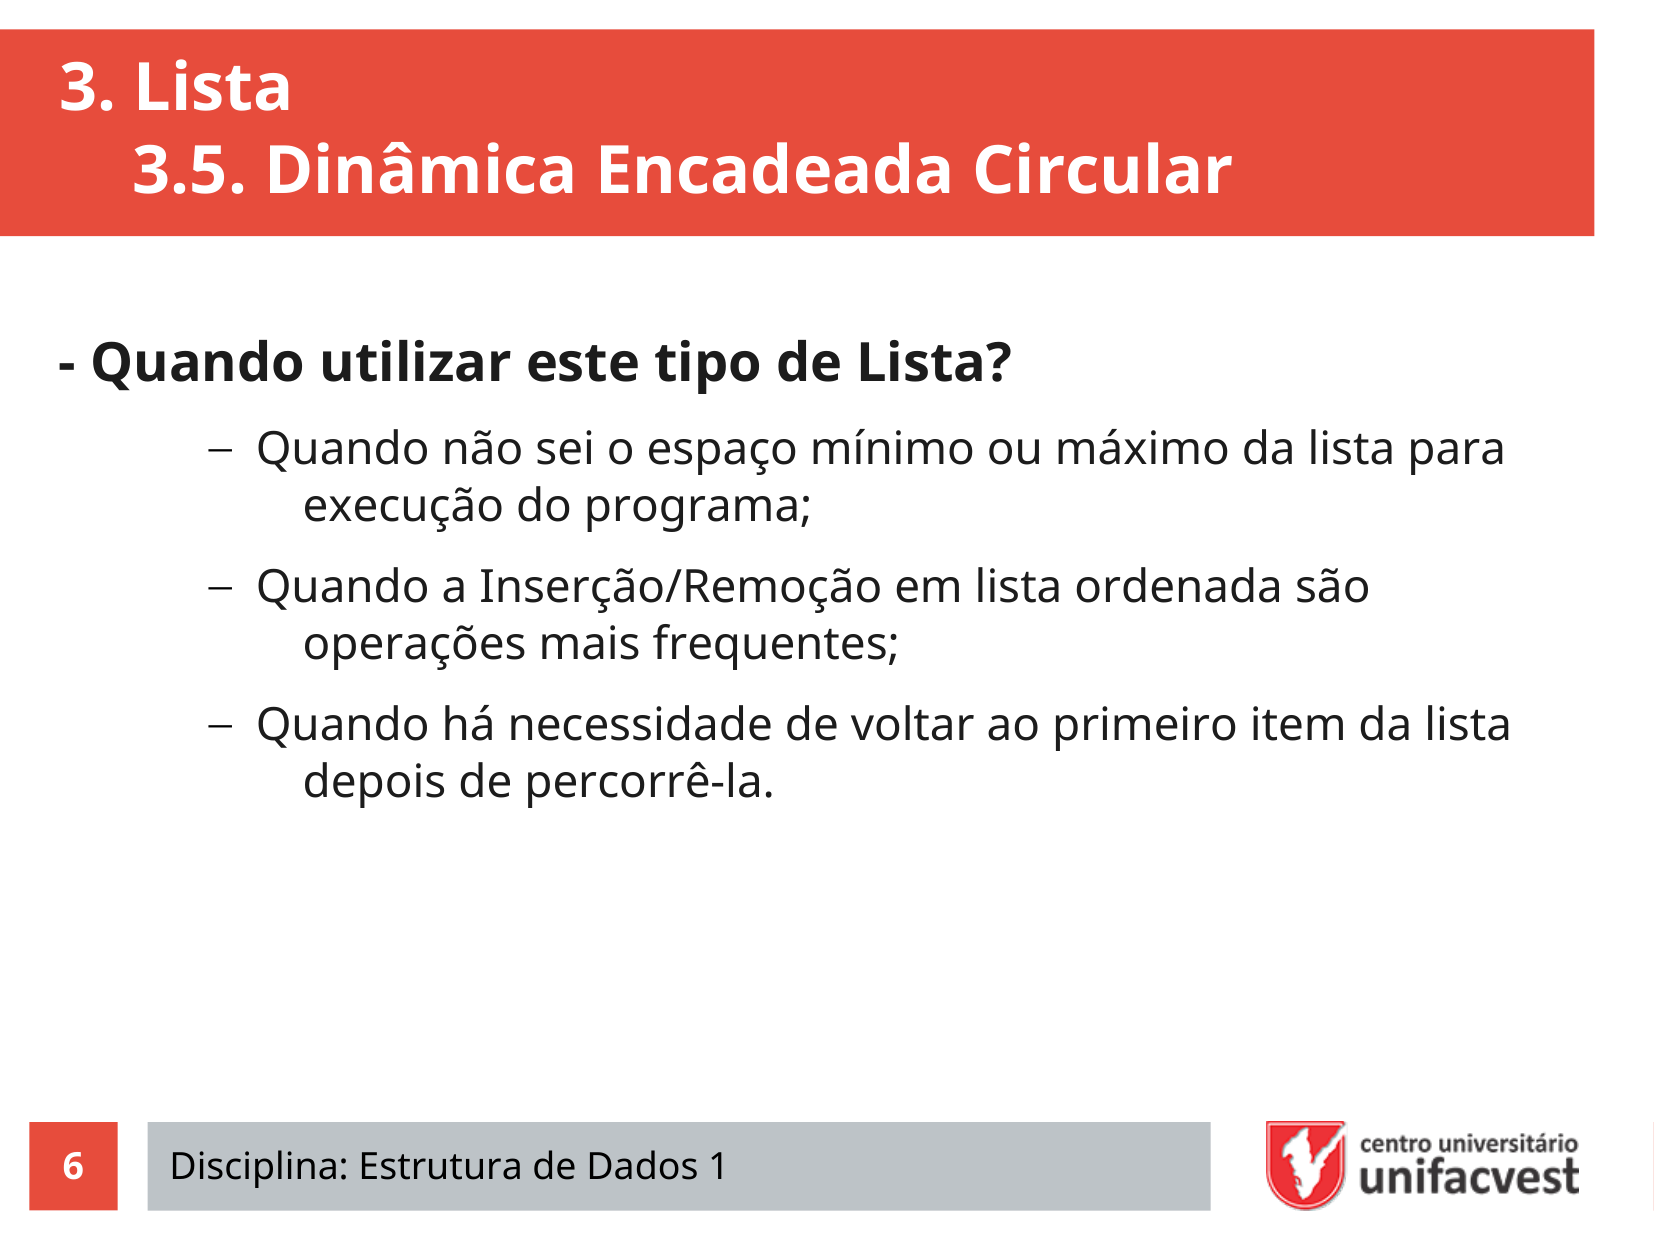

# 3. Lista 3.5. Dinâmica Encadeada Circular
- Quando utilizar este tipo de Lista?
Quando não sei o espaço mínimo ou máximo da lista para execução do programa;
Quando a Inserção/Remoção em lista ordenada são operações mais frequentes;
Quando há necessidade de voltar ao primeiro item da lista depois de percorrê-la.
6
Disciplina: Estrutura de Dados 1